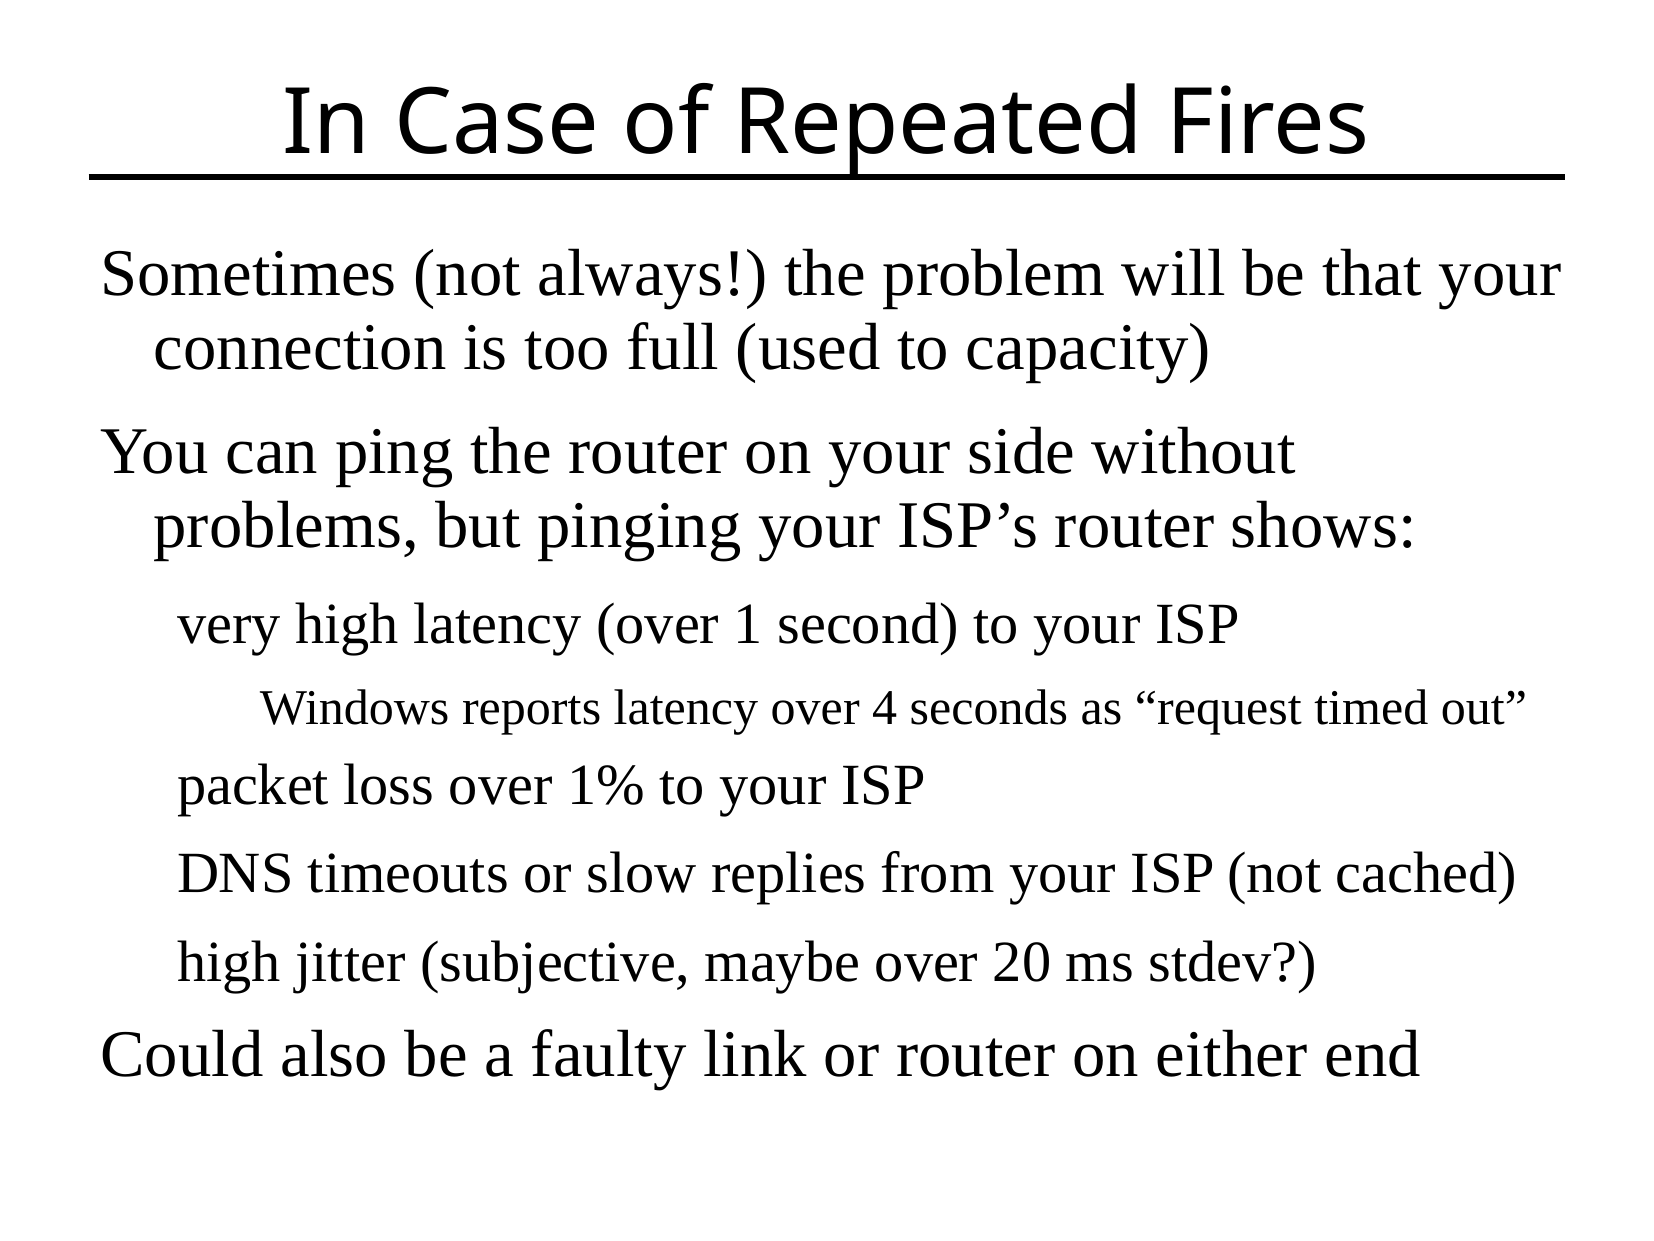

# In Case of Repeated Fires
Sometimes (not always!) the problem will be that your connection is too full (used to capacity)
You can ping the router on your side without problems, but pinging your ISP’s router shows:
very high latency (over 1 second) to your ISP
Windows reports latency over 4 seconds as “request timed out”
packet loss over 1% to your ISP
DNS timeouts or slow replies from your ISP (not cached)
high jitter (subjective, maybe over 20 ms stdev?)
Could also be a faulty link or router on either end